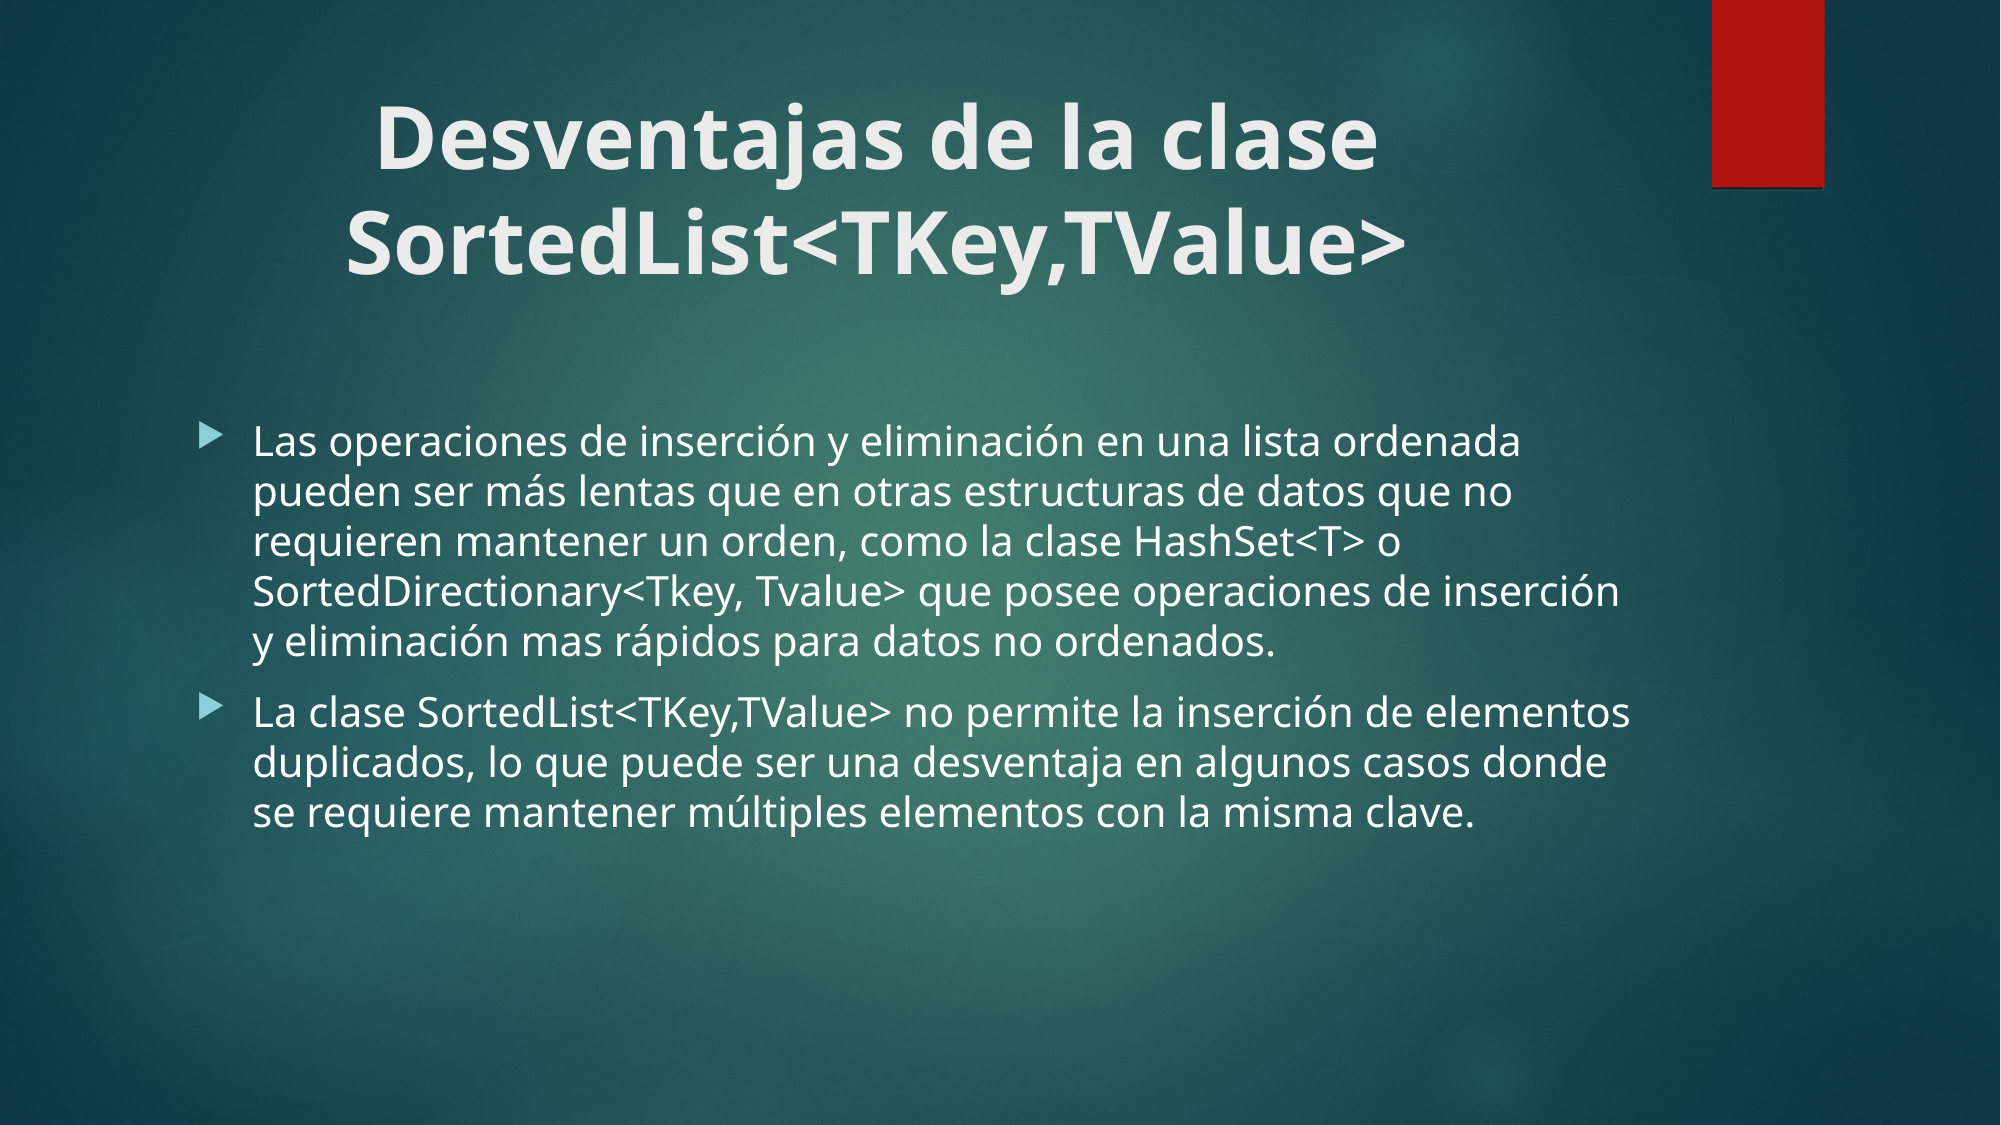

# Desventajas de la clase SortedList<TKey,TValue>
Las operaciones de inserción y eliminación en una lista ordenada pueden ser más lentas que en otras estructuras de datos que no requieren mantener un orden, como la clase HashSet<T> o SortedDirectionary<Tkey, Tvalue> que posee operaciones de inserción y eliminación mas rápidos para datos no ordenados.
La clase SortedList<TKey,TValue> no permite la inserción de elementos duplicados, lo que puede ser una desventaja en algunos casos donde se requiere mantener múltiples elementos con la misma clave.